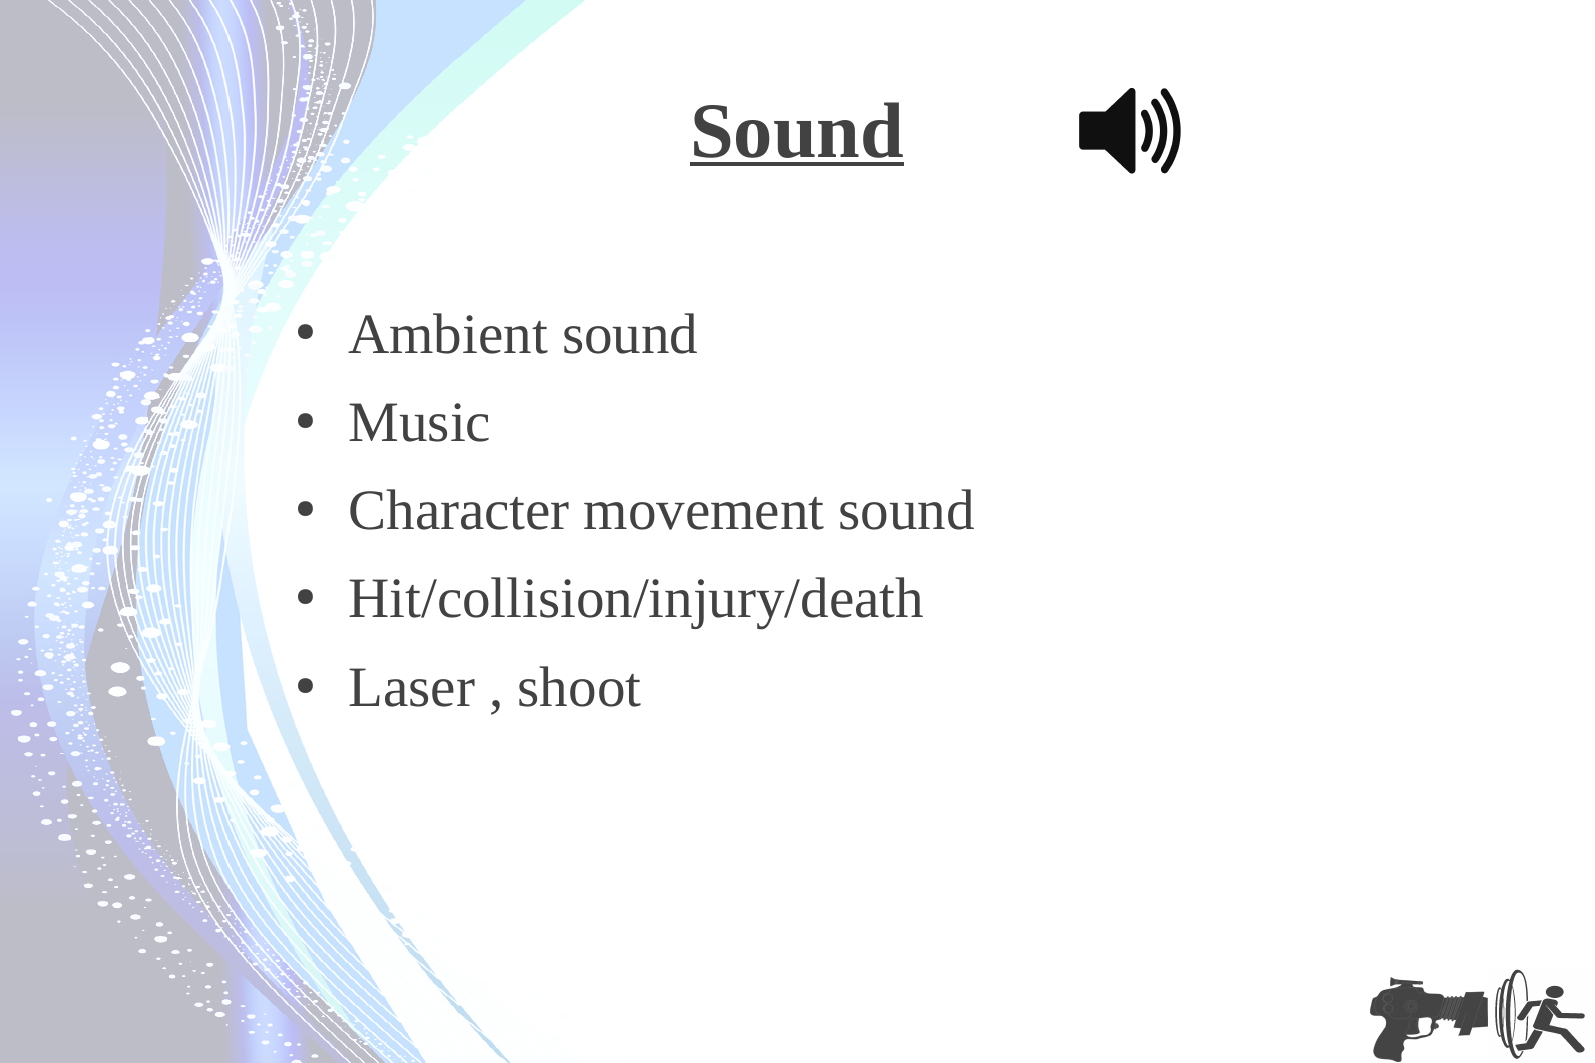

# Sound
Ambient sound
Music
Character movement sound
Hit/collision/injury/death
Laser , shoot